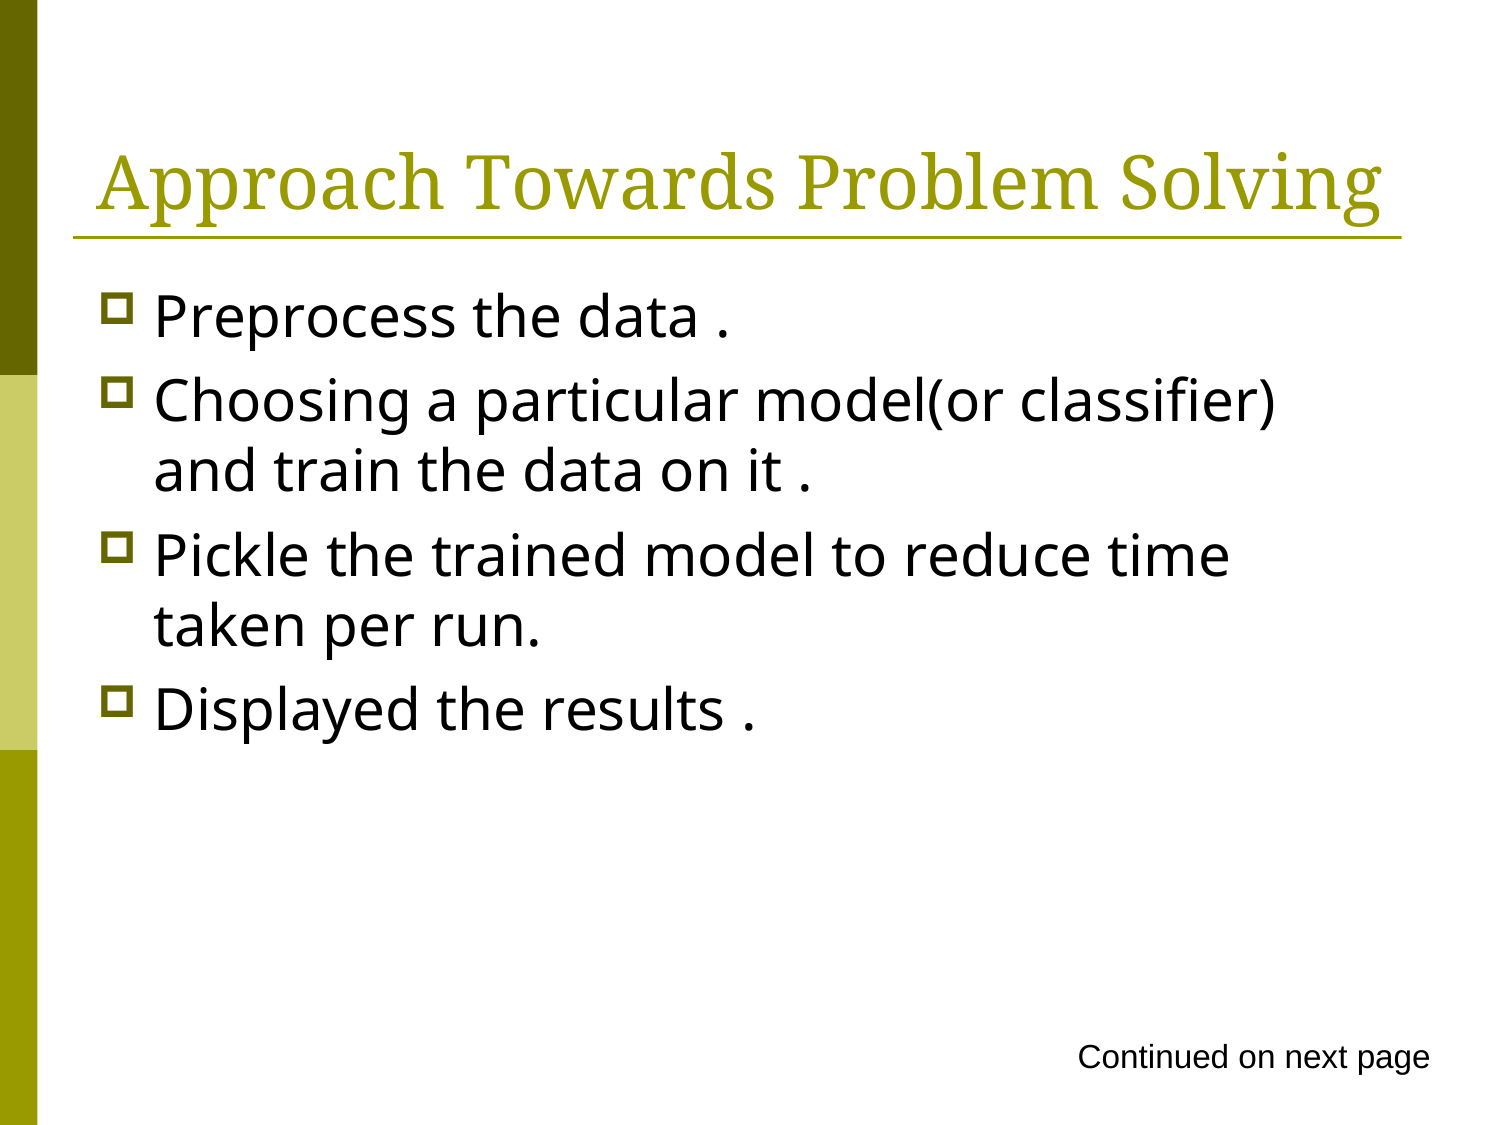

# Approach Towards Problem Solving
Preprocess the data .
Choosing a particular model(or classifier) and train the data on it .
Pickle the trained model to reduce time taken per run.
Displayed the results .
Continued on next page